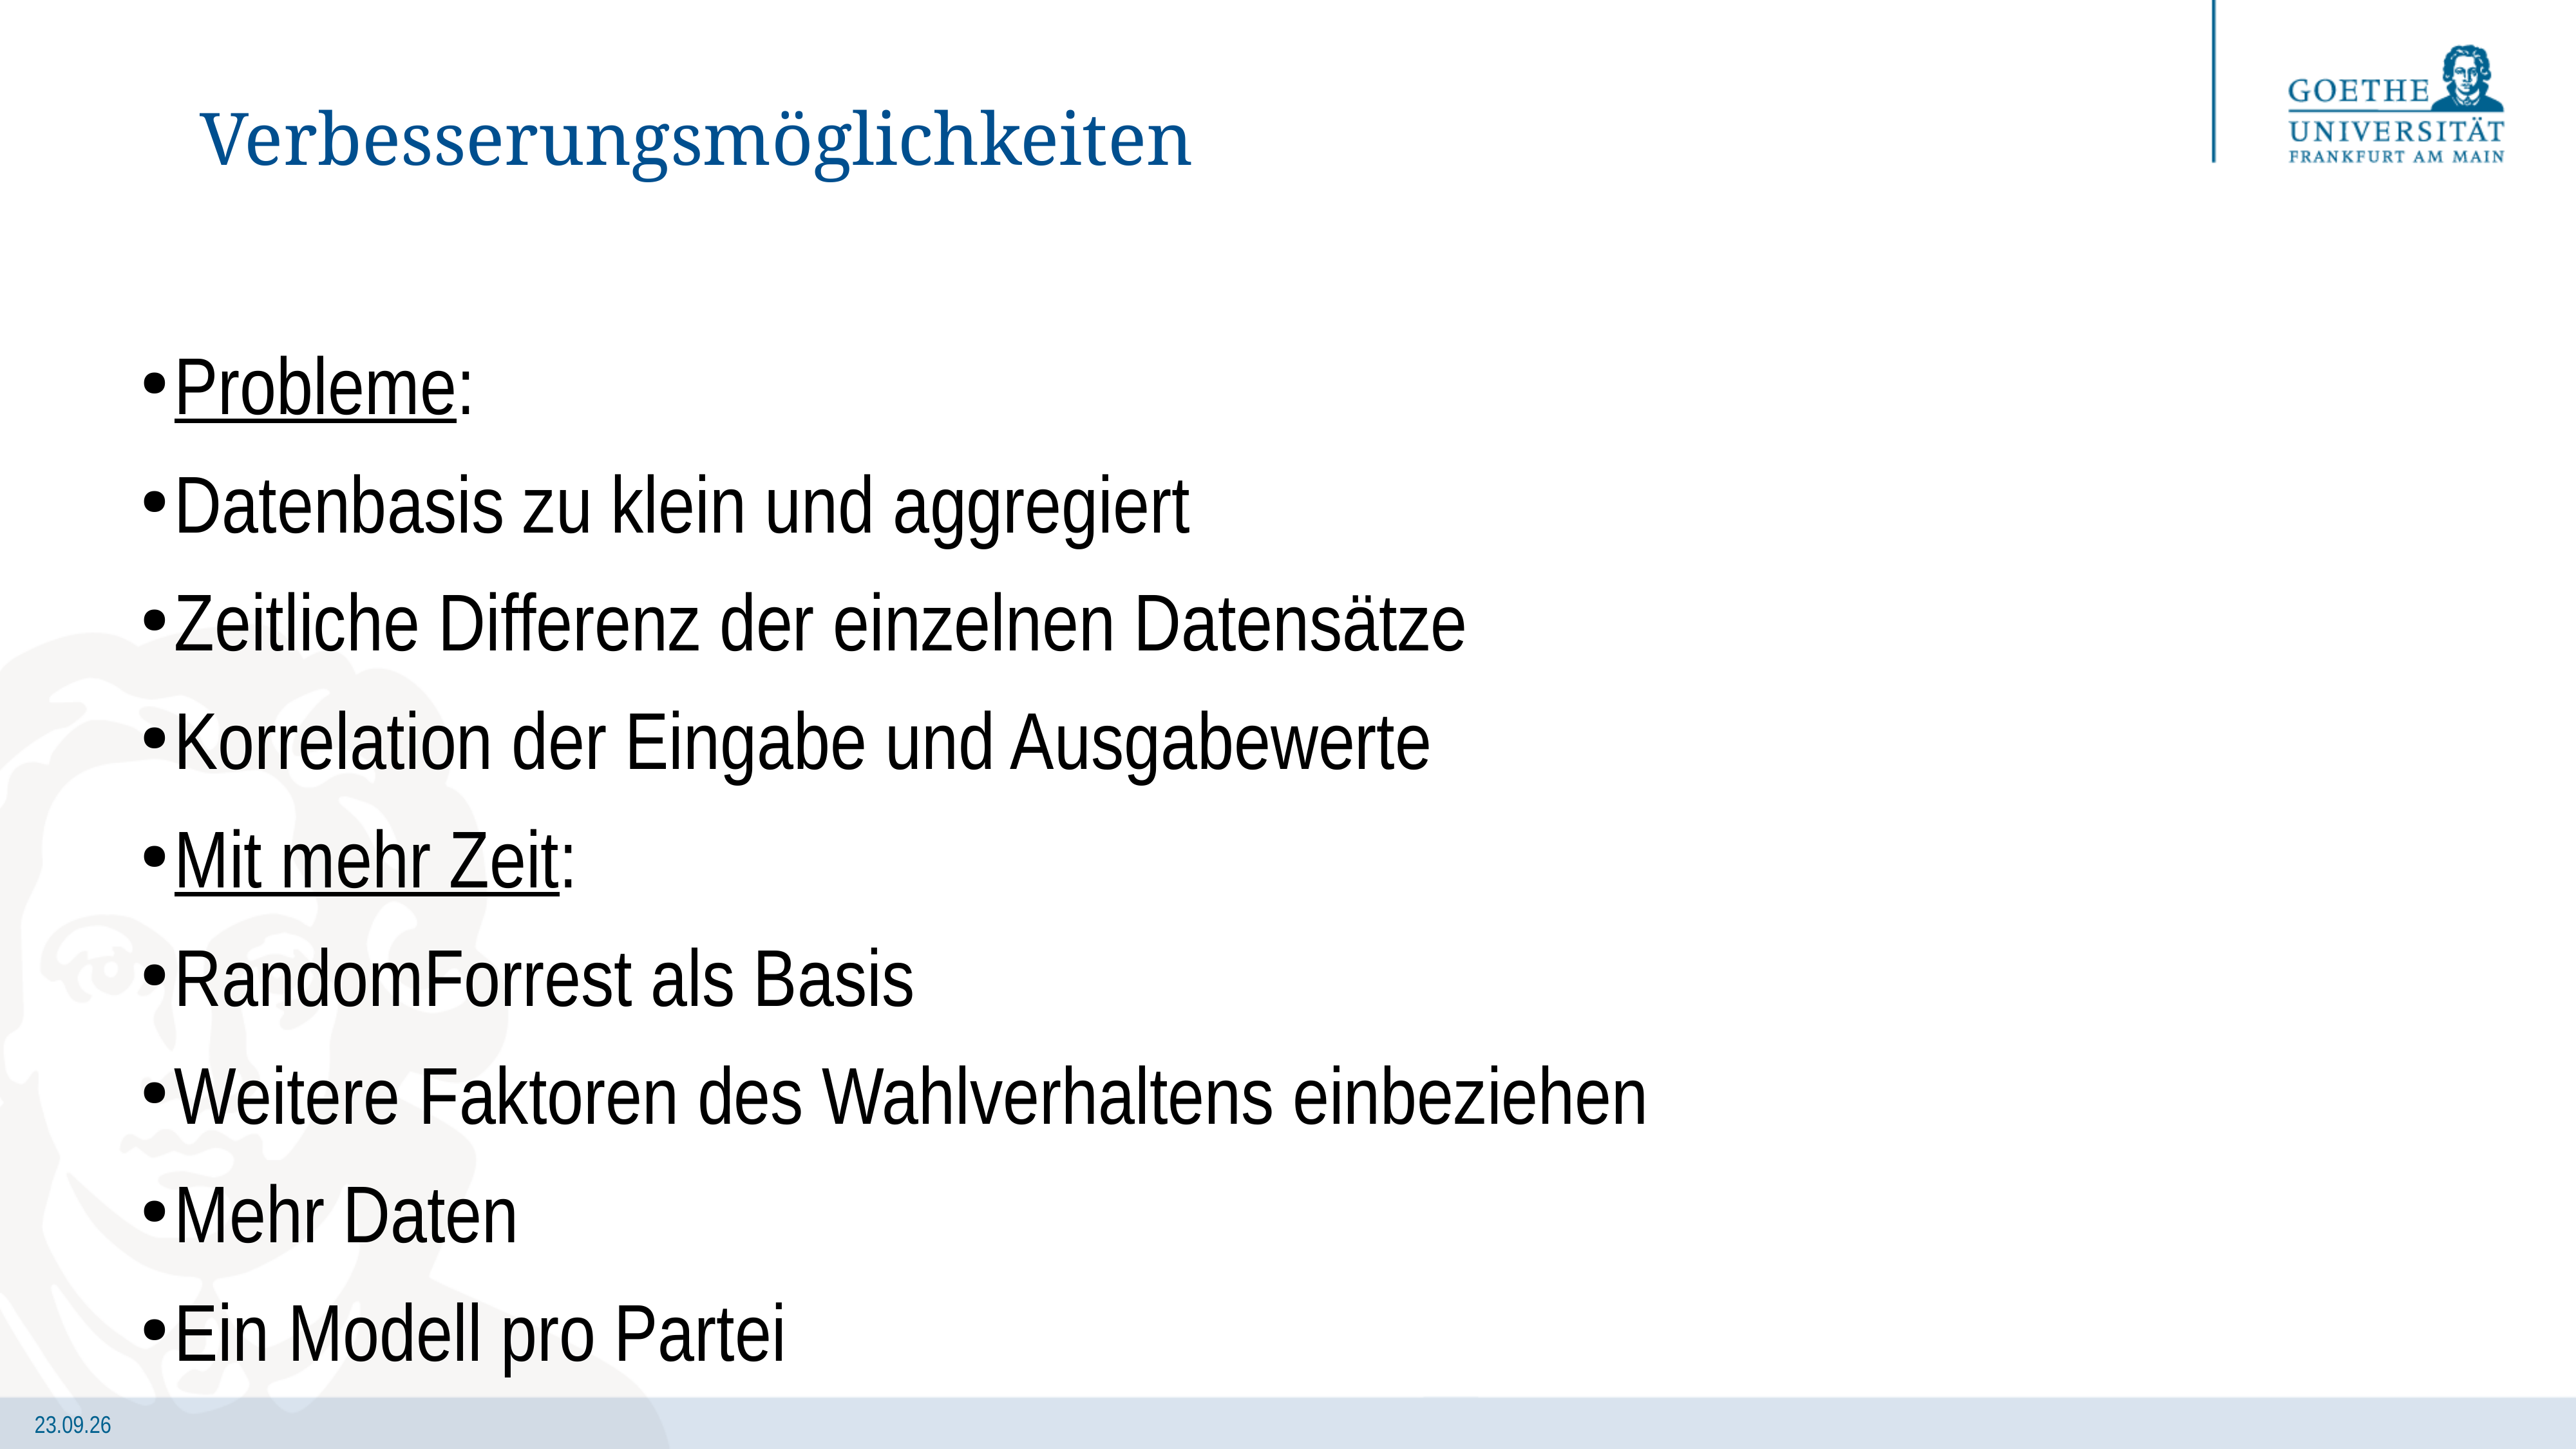

# Verbesserungsmöglichkeiten
Probleme:
Datenbasis zu klein und aggregiert
Zeitliche Differenz der einzelnen Datensätze
Korrelation der Eingabe und Ausgabewerte
Mit mehr Zeit:
RandomForrest als Basis
Weitere Faktoren des Wahlverhaltens einbeziehen
Mehr Daten
Ein Modell pro Partei